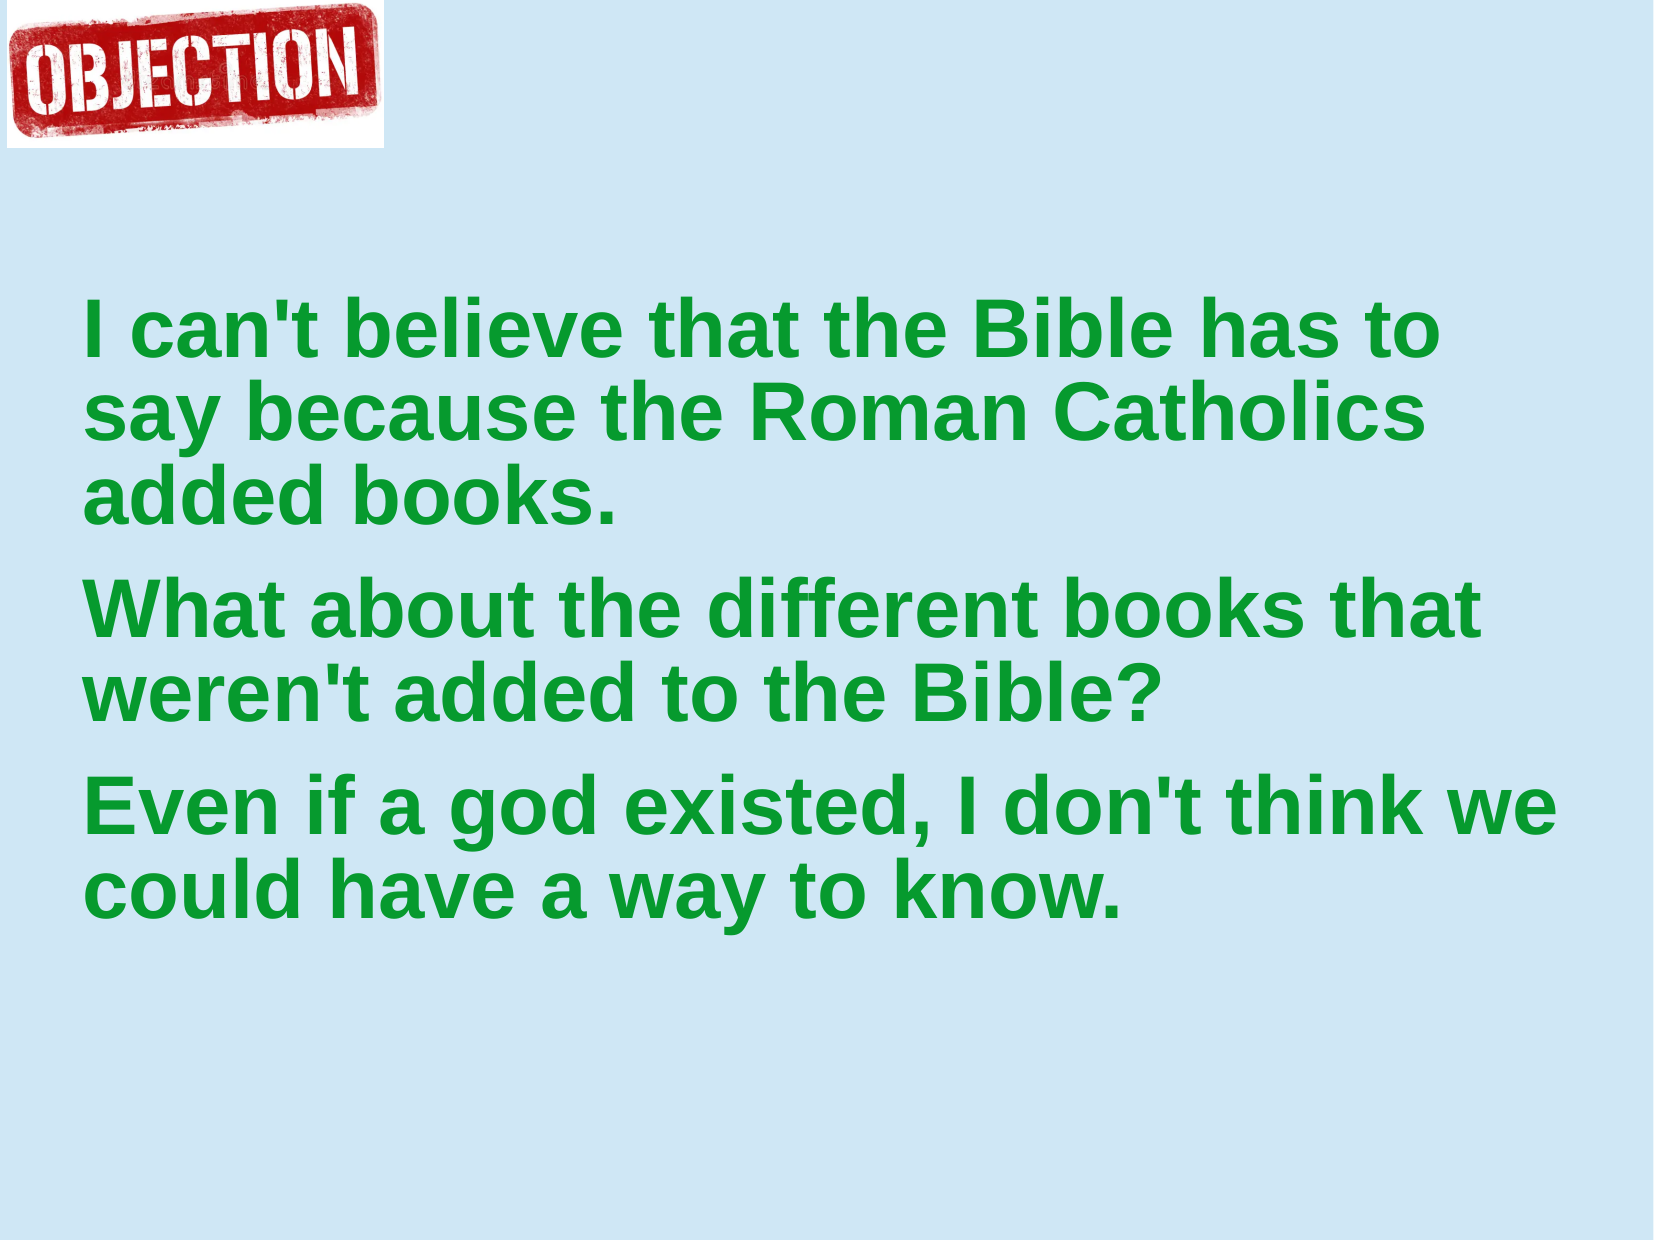

# I can't believe that the Bible has to say because the Roman Catholics added books.
What about the different books that weren't added to the Bible?
Even if a god existed, I don't think we could have a way to know.